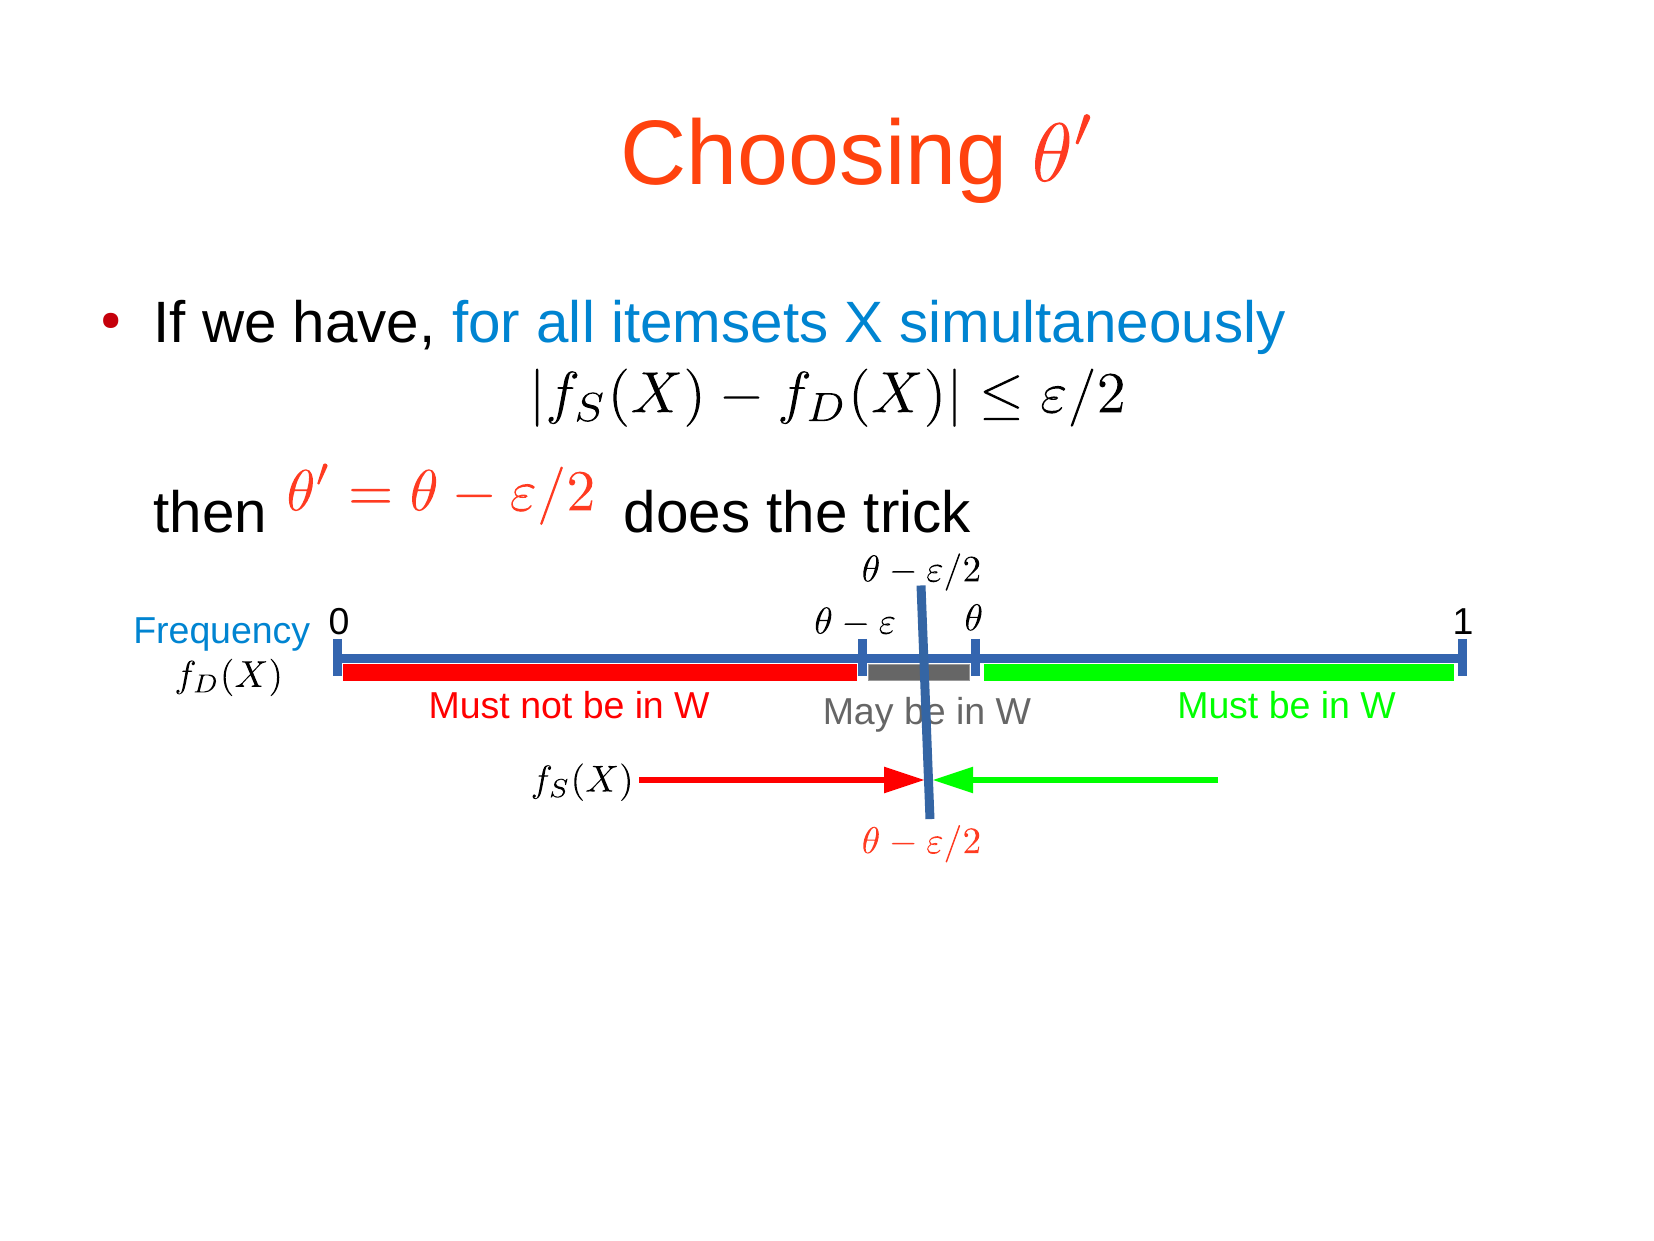

# Choosing
If we have, for all itemsets X simultaneously
then does the trick
0
1
Frequency
Must not be in W
Must be in W
May be in W